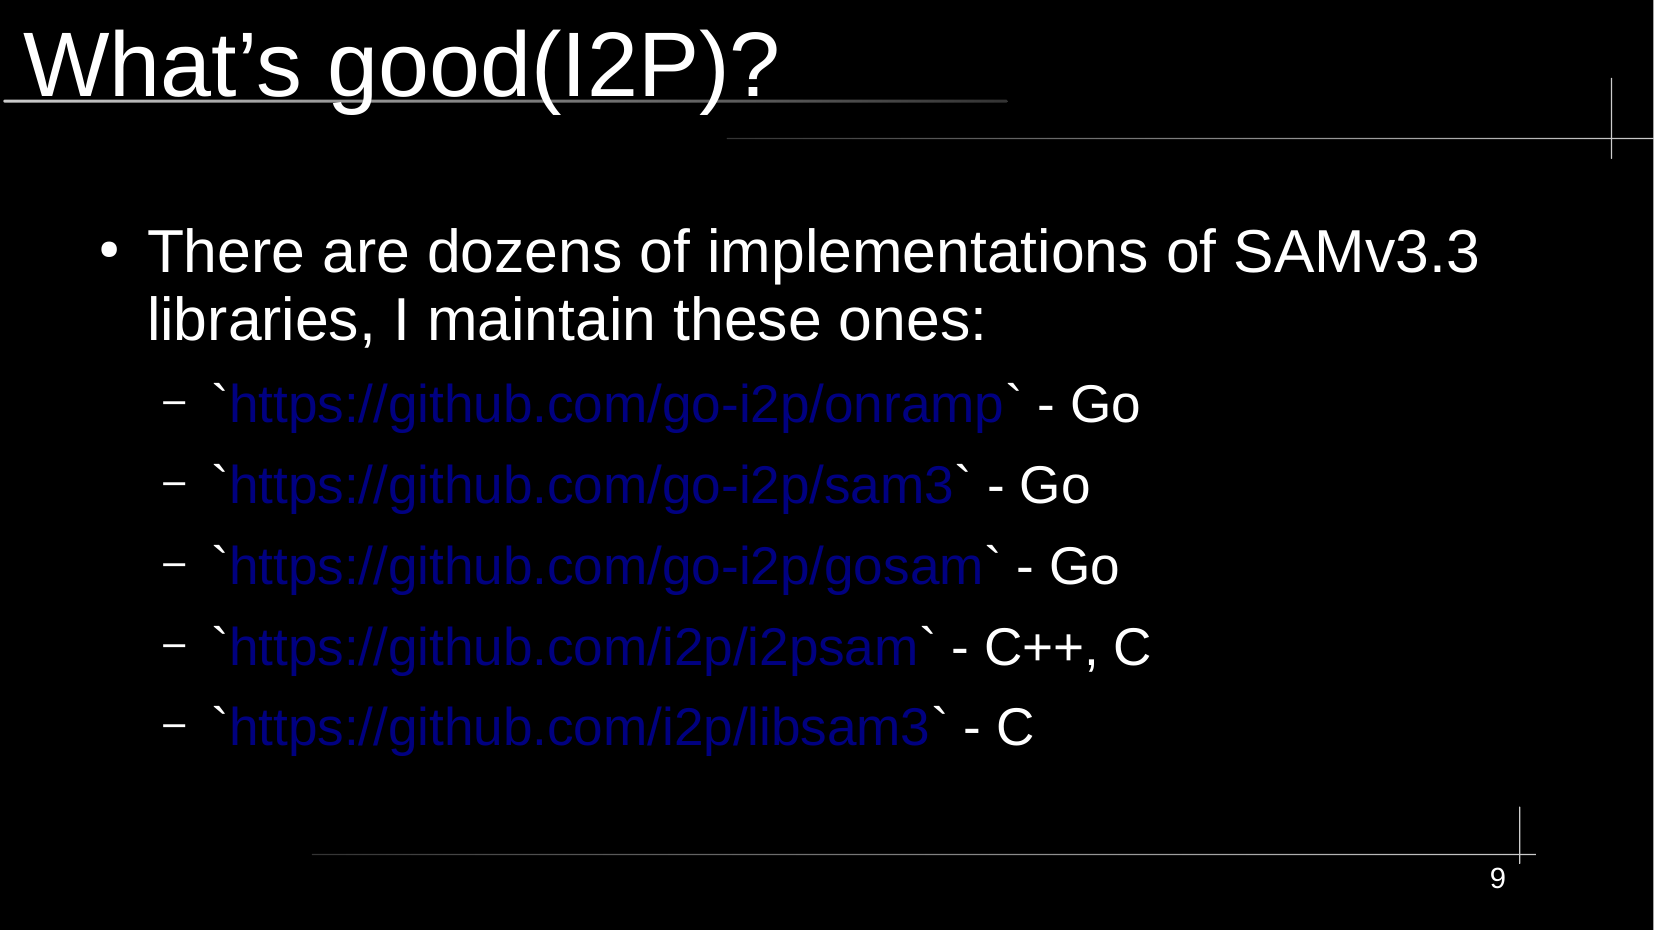

# What’s good(I2P)?
There are dozens of implementations of SAMv3.3 libraries, I maintain these ones:
`https://github.com/go-i2p/onramp` - Go
`https://github.com/go-i2p/sam3` - Go
`https://github.com/go-i2p/gosam` - Go
`https://github.com/i2p/i2psam` - C++, C
`https://github.com/i2p/libsam3` - C
9